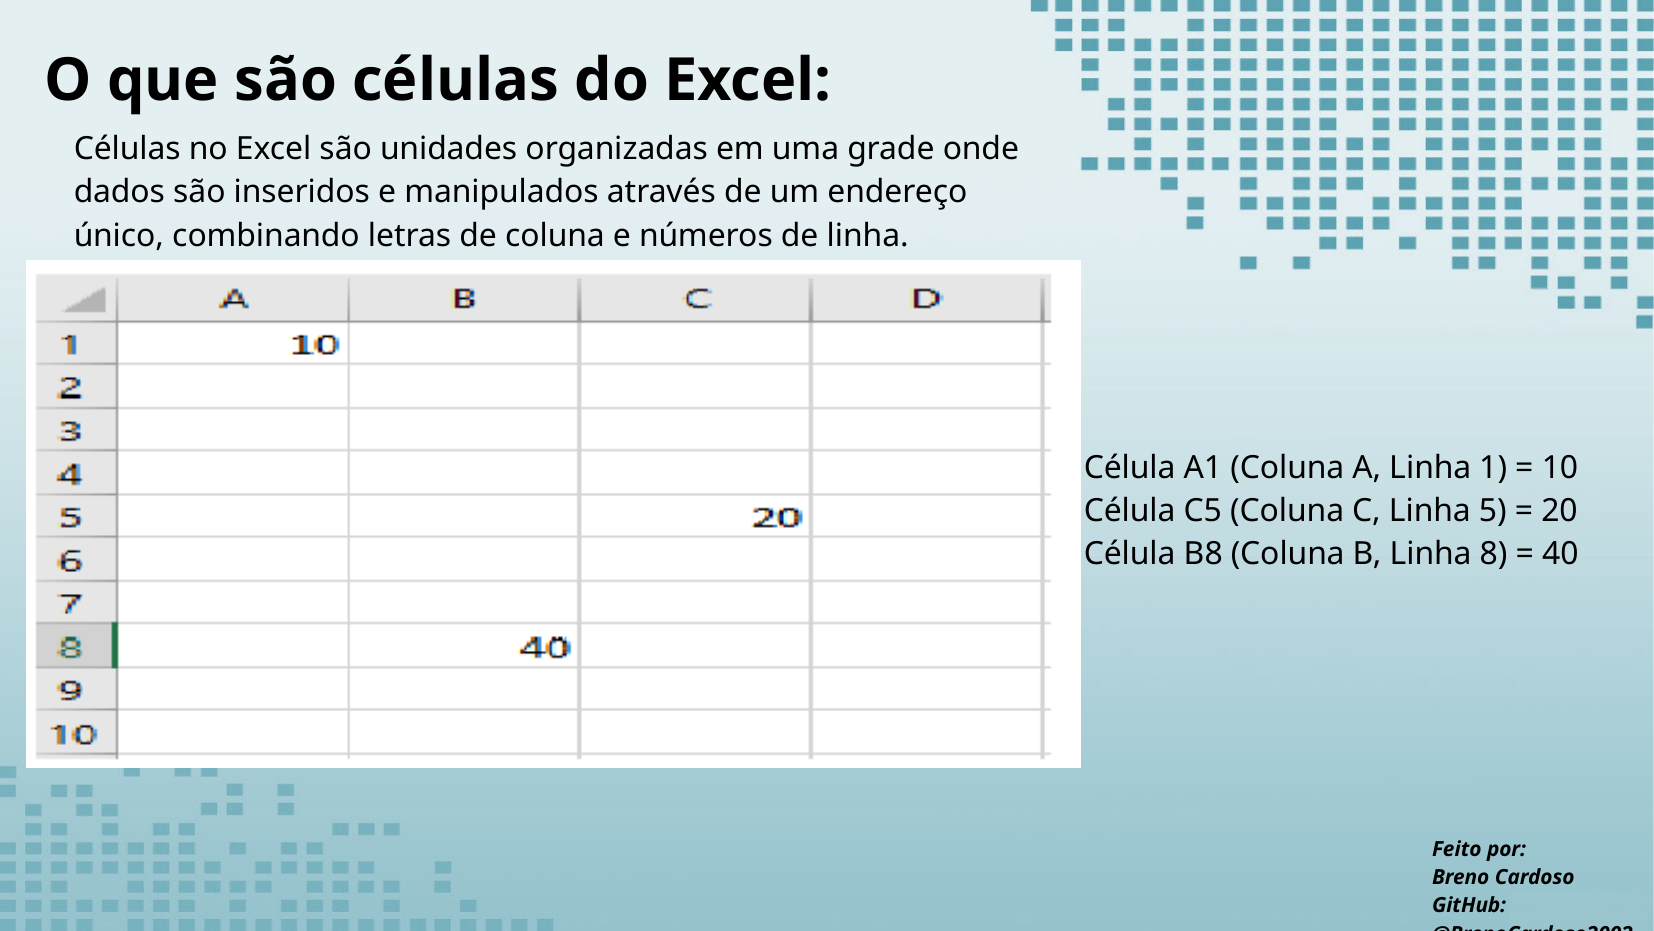

O que são células do Excel:
Células no Excel são unidades organizadas em uma grade onde dados são inseridos e manipulados através de um endereço único, combinando letras de coluna e números de linha.
Célula A1 (Coluna A, Linha 1) = 10
Célula C5 (Coluna C, Linha 5) = 20
Célula B8 (Coluna B, Linha 8) = 40
Feito por:
Breno Cardoso
GitHub:
@BrenoCardoso2002